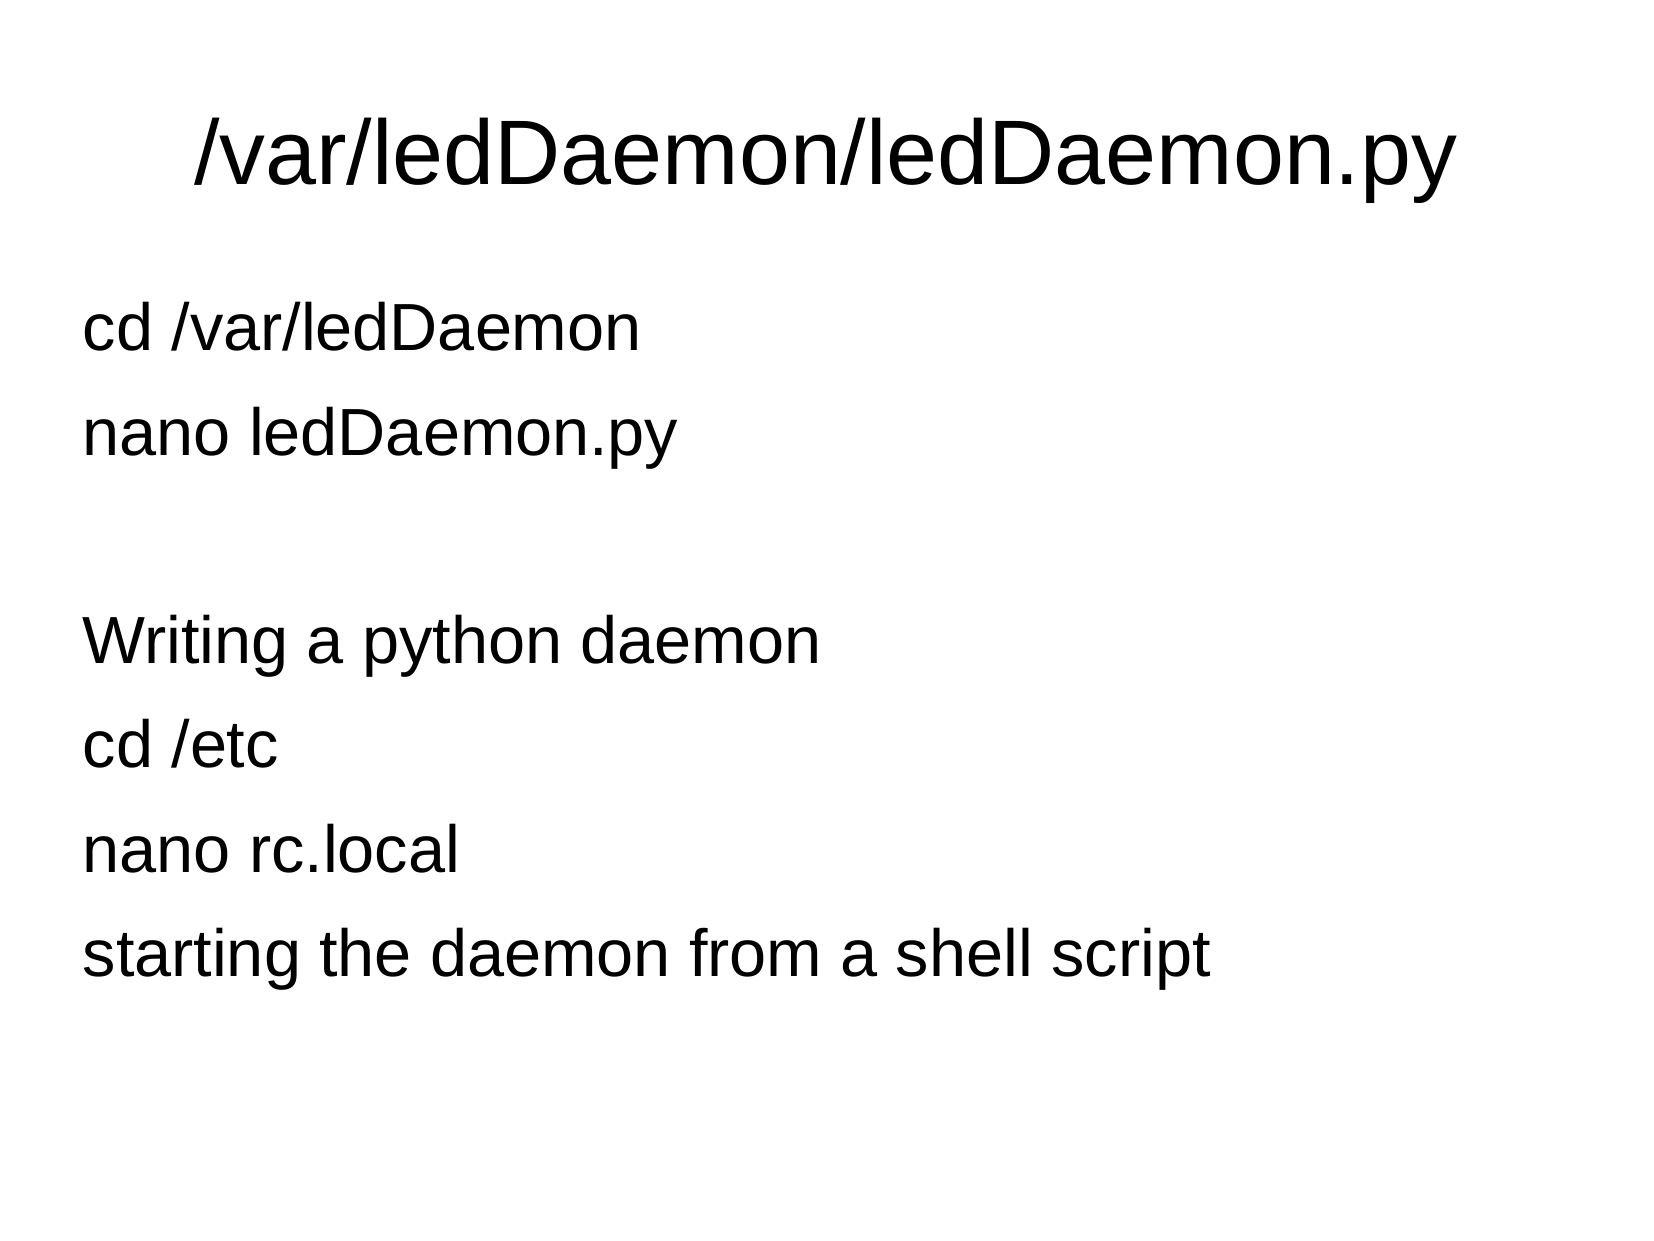

# /var/ledDaemon/ledDaemon.py
cd /var/ledDaemon
nano ledDaemon.py
Writing a python daemon
cd /etc
nano rc.local
starting the daemon from a shell script